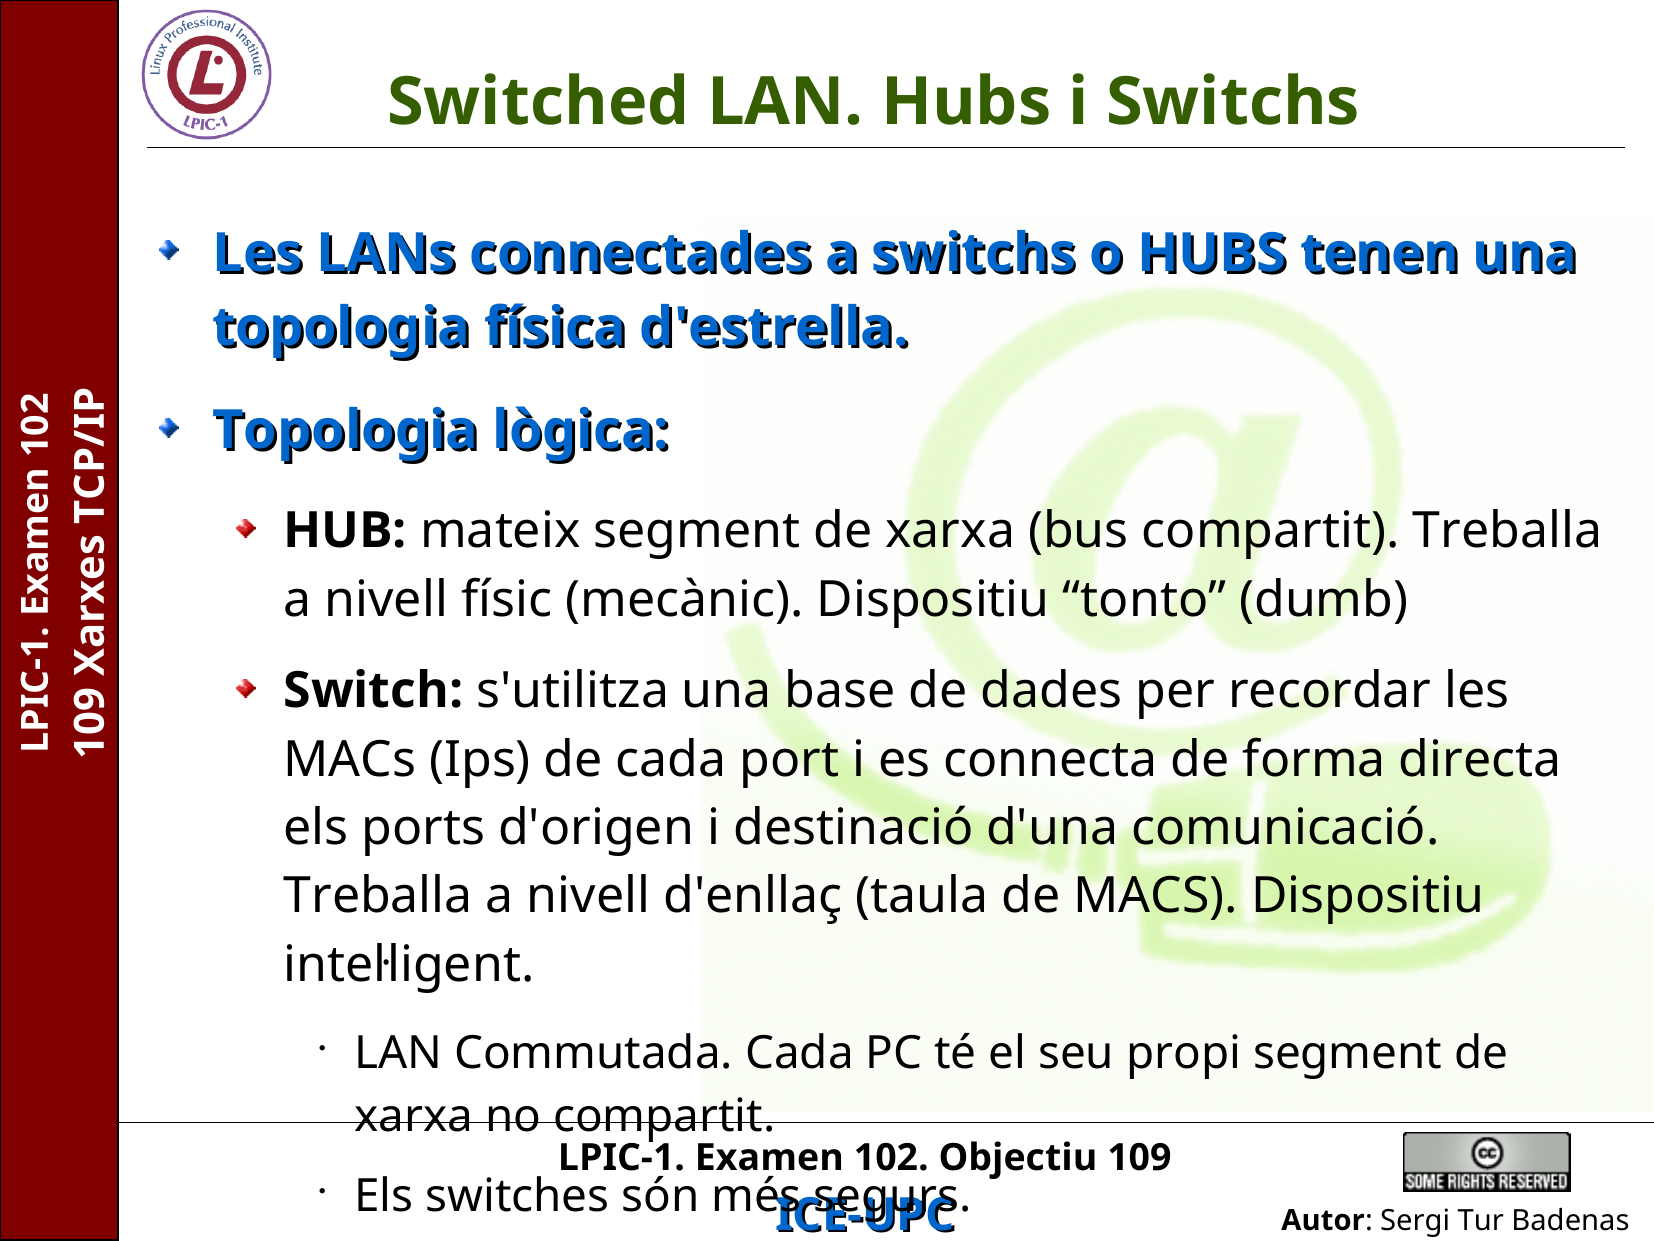

# Switched LAN. Hubs i Switchs
Les LANs connectades a switchs o HUBS tenen una topologia física d'estrella.
Topologia lògica:
HUB: mateix segment de xarxa (bus compartit). Treballa a nivell físic (mecànic). Dispositiu “tonto” (dumb)
Switch: s'utilitza una base de dades per recordar les MACs (Ips) de cada port i es connecta de forma directa els ports d'origen i destinació d'una comunicació. Treballa a nivell d'enllaç (taula de MACS). Dispositiu intel·ligent.
LAN Commutada. Cada PC té el seu propi segment de xarxa no compartit.
Els switches són més segurs.